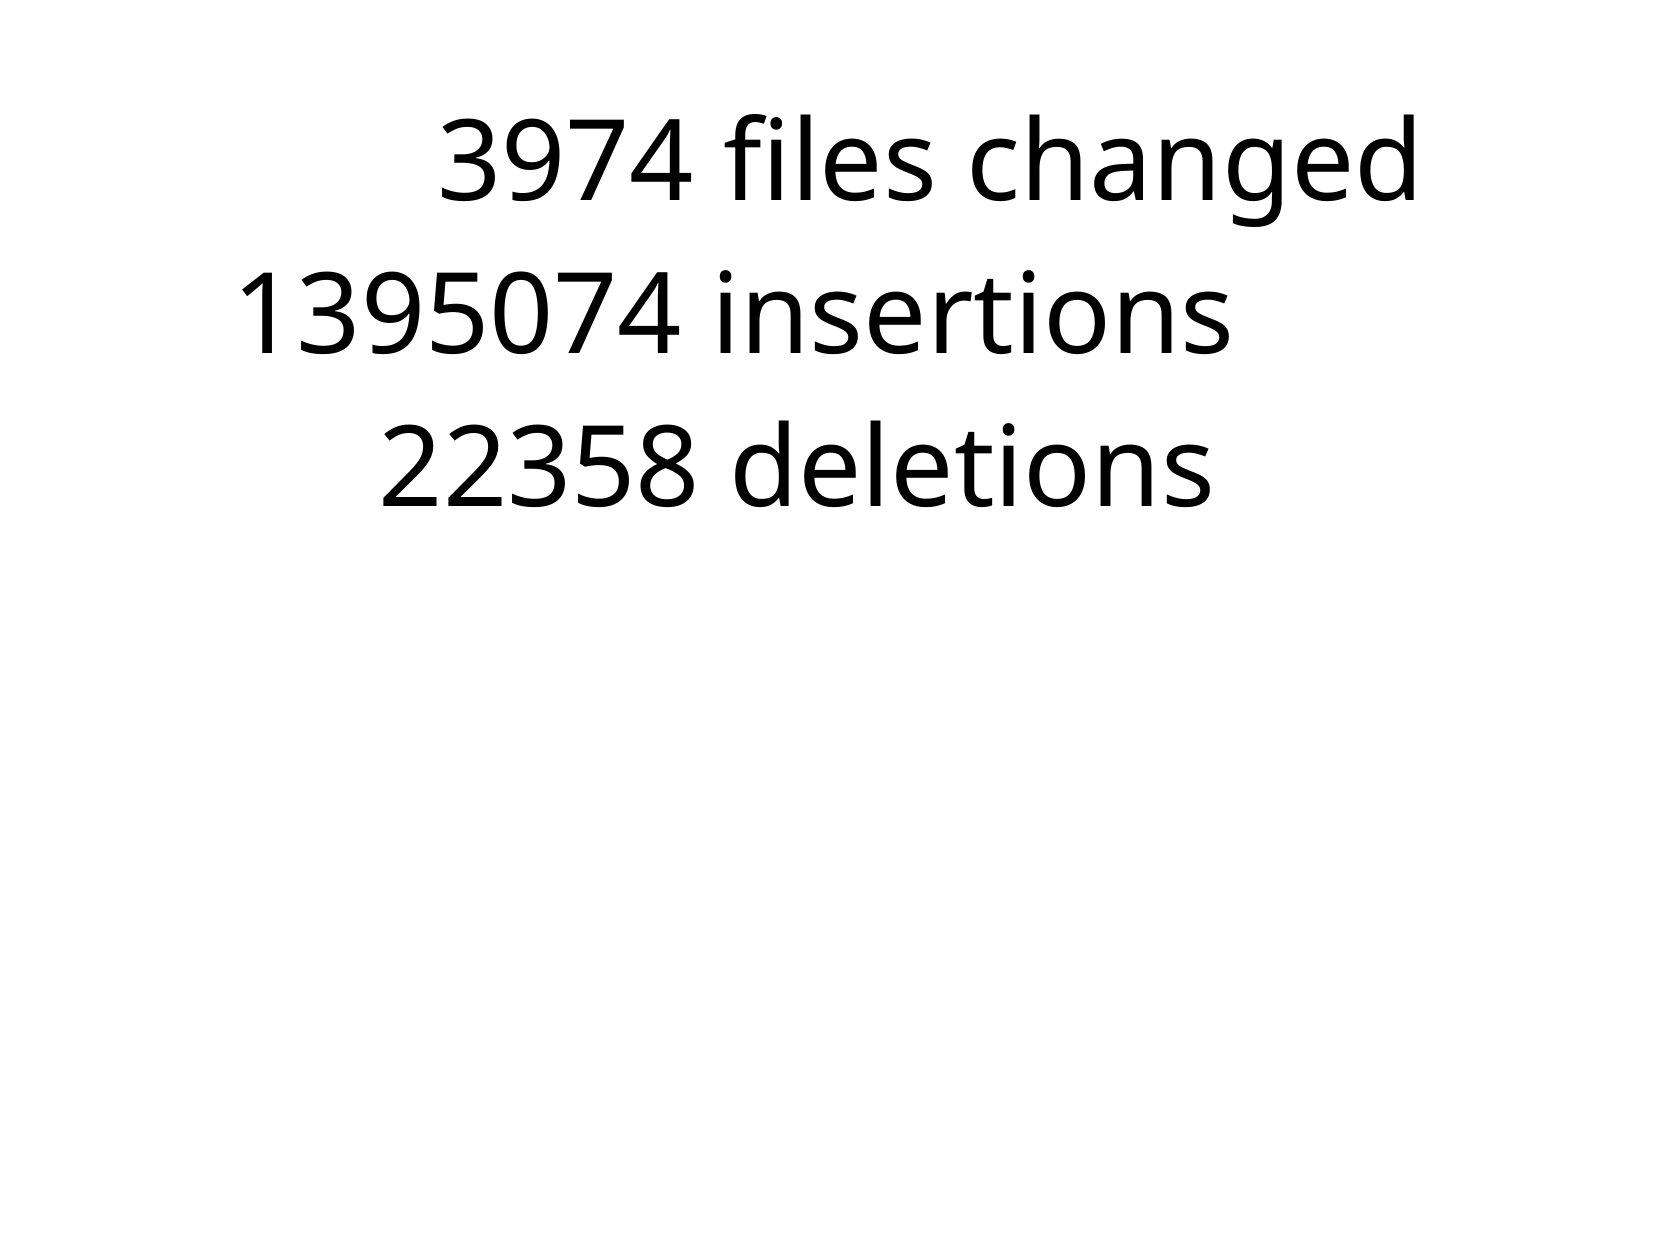

3974 files changed
1395074 insertions
 22358 deletions
2.6.20 to 2.6.24-rc8